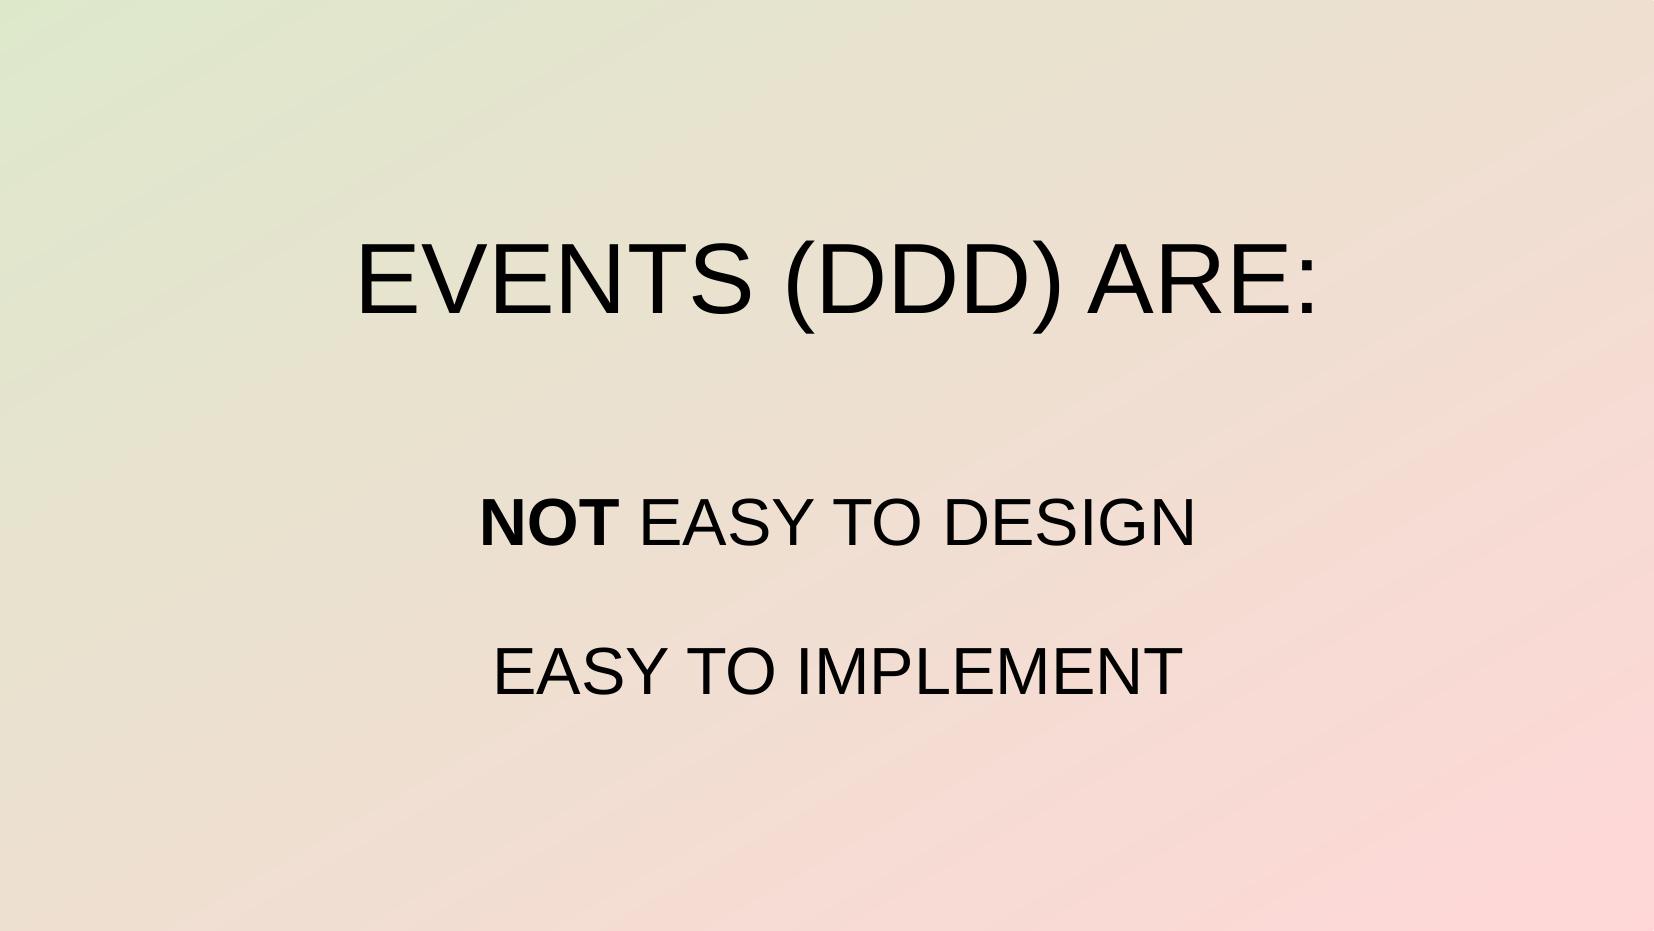

# EVENTS (DDD) ARE:
NOT EASY TO DESIGN
EASY TO IMPLEMENT